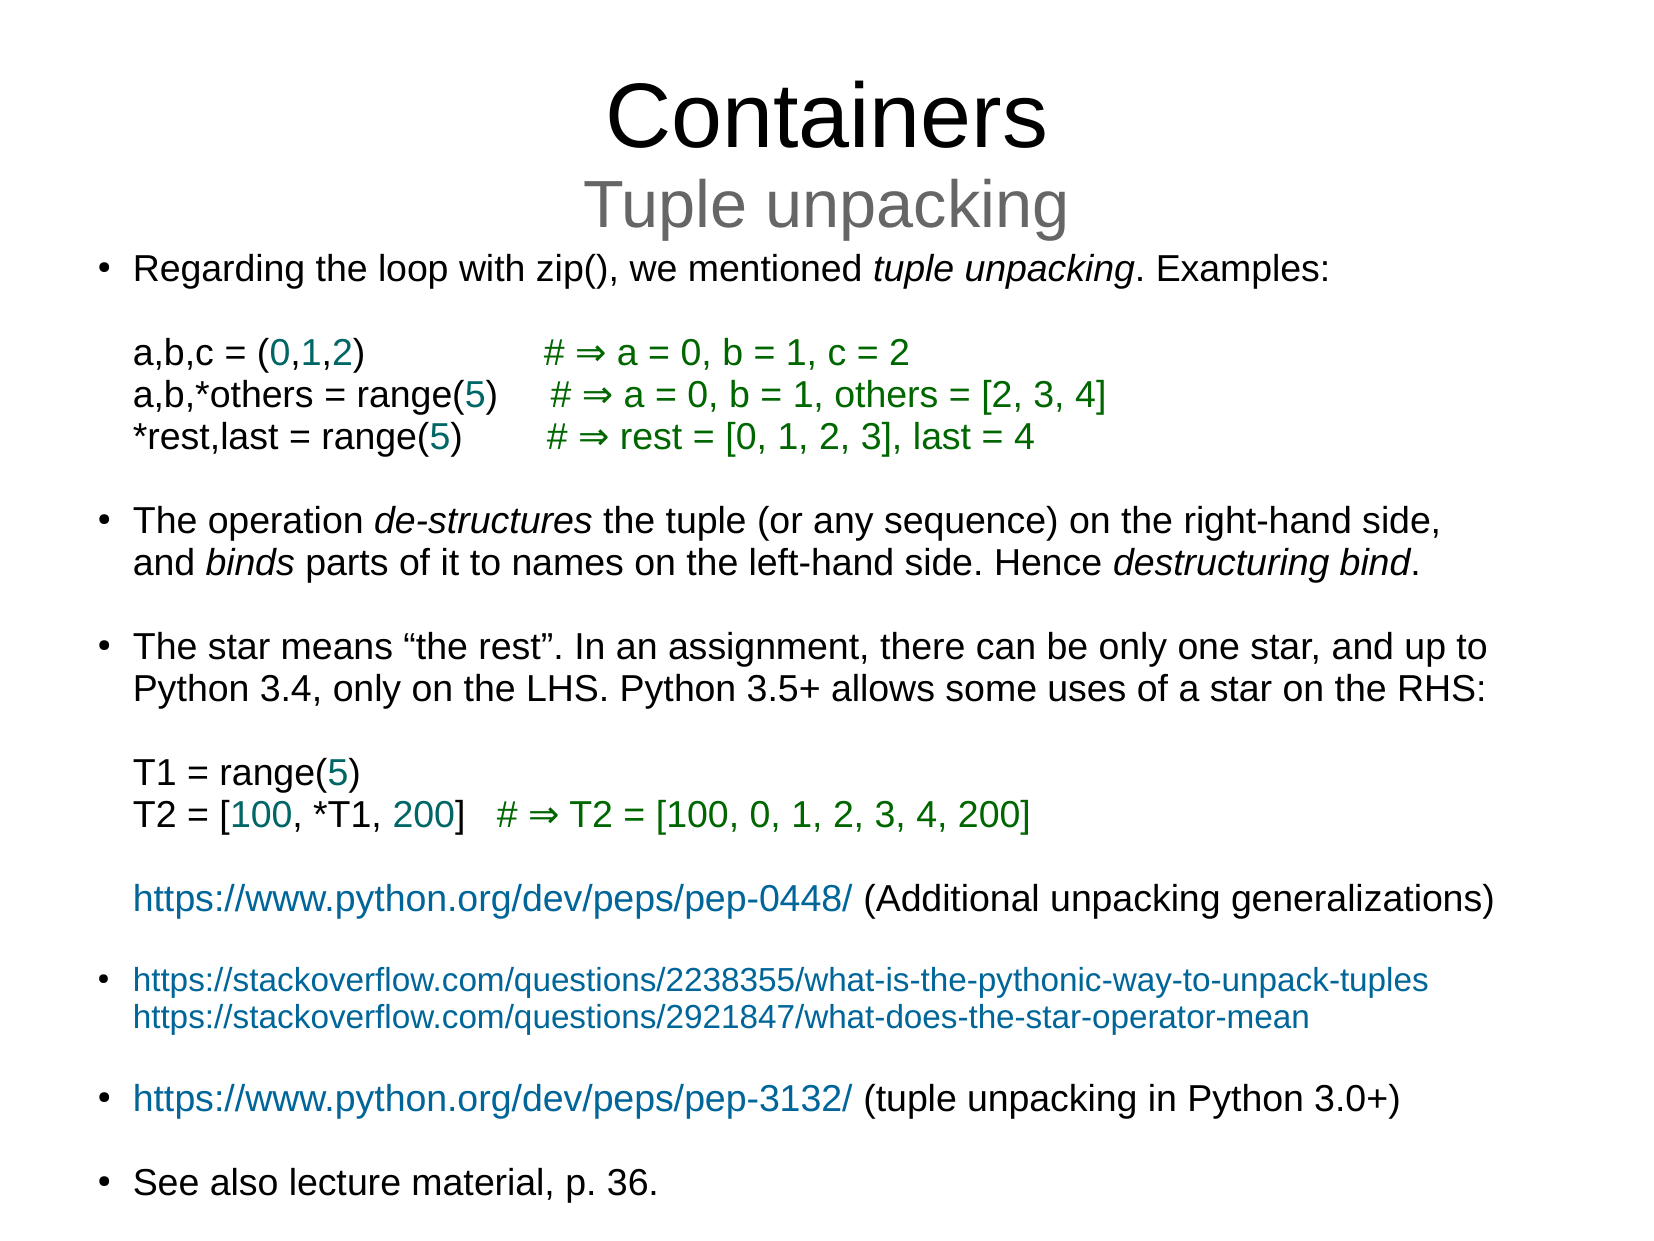

# Containers Tuple unpacking
Regarding the loop with zip(), we mentioned tuple unpacking. Examples:
a,b,c = (0,1,2) # ⇒ a = 0, b = 1, c = 2
a,b,*others = range(5) # ⇒ a = 0, b = 1, others = [2, 3, 4]
*rest,last = range(5) # ⇒ rest = [0, 1, 2, 3], last = 4
The operation de-structures the tuple (or any sequence) on the right-hand side,
and binds parts of it to names on the left-hand side. Hence destructuring bind.
The star means “the rest”. In an assignment, there can be only one star, and up to Python 3.4, only on the LHS. Python 3.5+ allows some uses of a star on the RHS:
T1 = range(5)
T2 = [100, *T1, 200] # ⇒ T2 = [100, 0, 1, 2, 3, 4, 200]
https://www.python.org/dev/peps/pep-0448/ (Additional unpacking generalizations)
https://stackoverflow.com/questions/2238355/what-is-the-pythonic-way-to-unpack-tuples
https://stackoverflow.com/questions/2921847/what-does-the-star-operator-mean
https://www.python.org/dev/peps/pep-3132/ (tuple unpacking in Python 3.0+)
See also lecture material, p. 36.